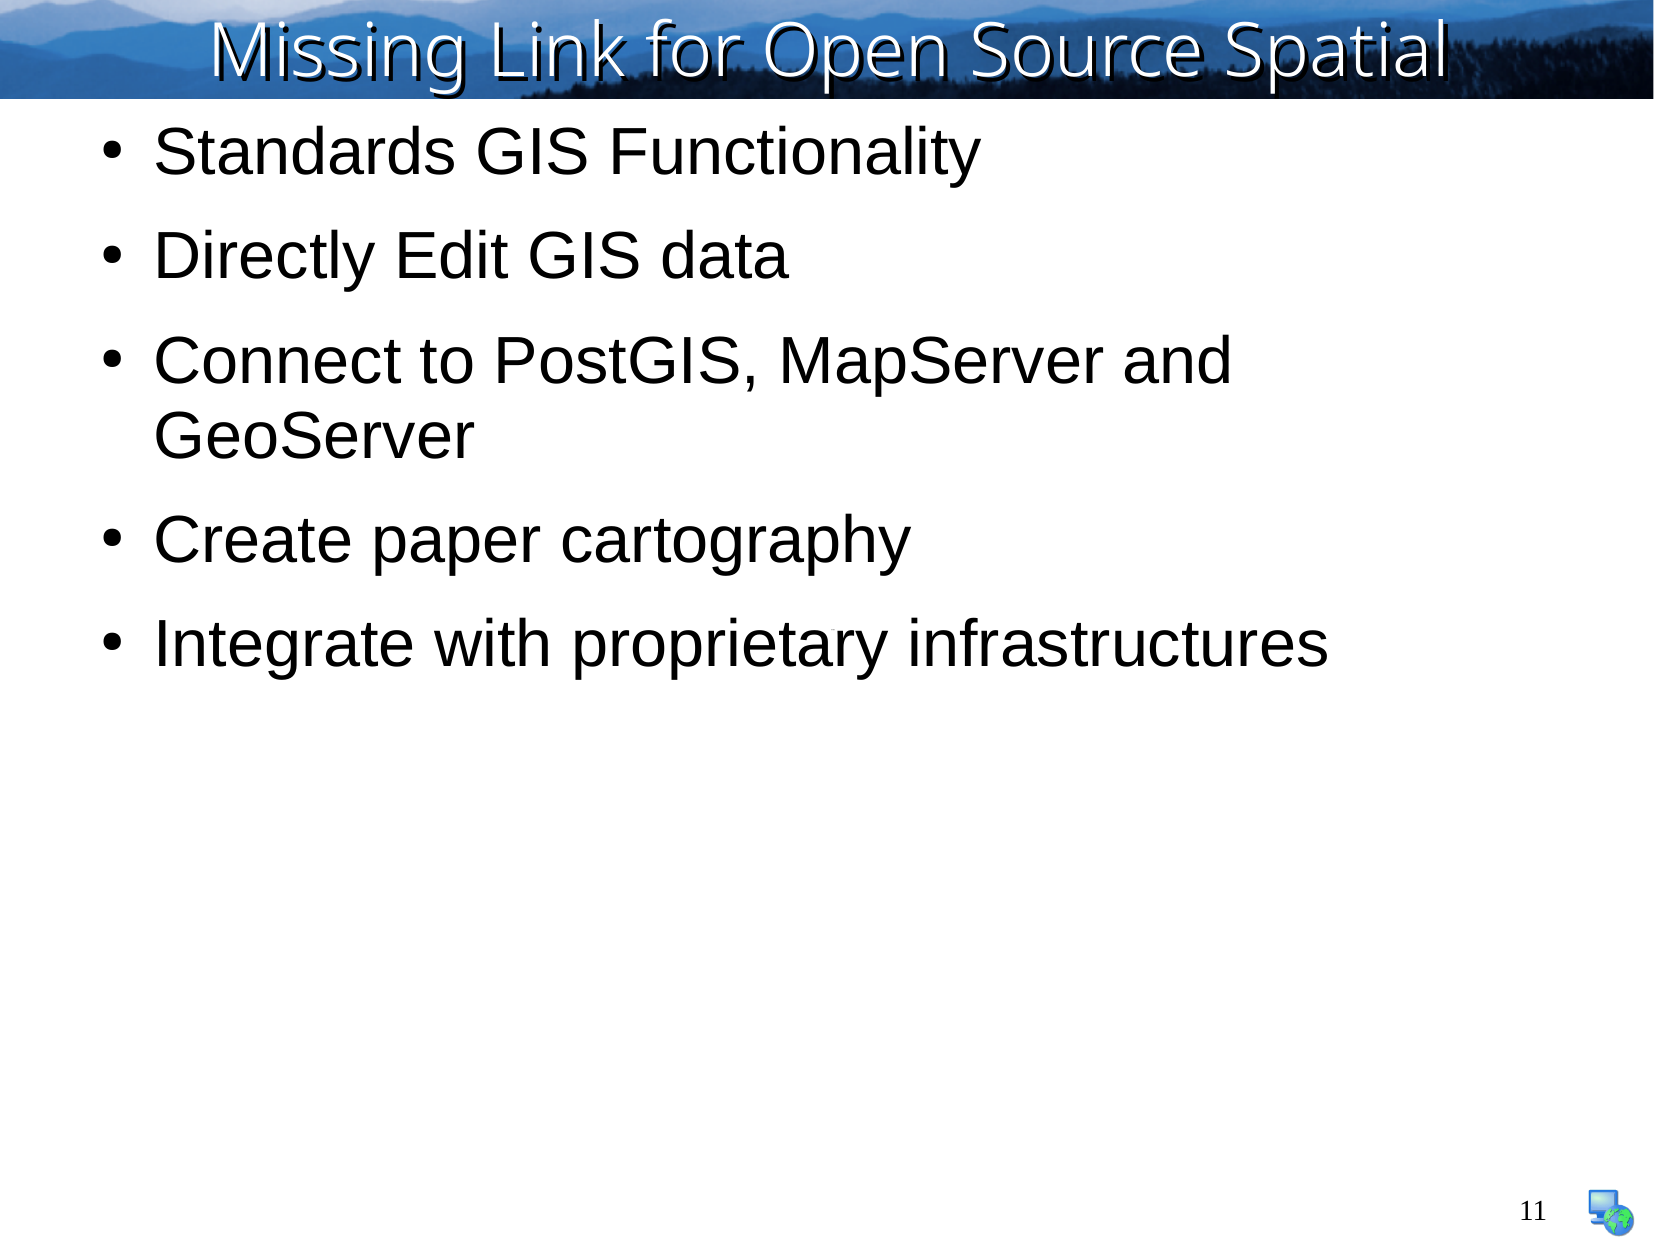

# Missing Link for Open Source Spatial
Standards GIS Functionality
Directly Edit GIS data
Connect to PostGIS, MapServer and GeoServer
Create paper cartography
Integrate with proprietary infrastructures
11